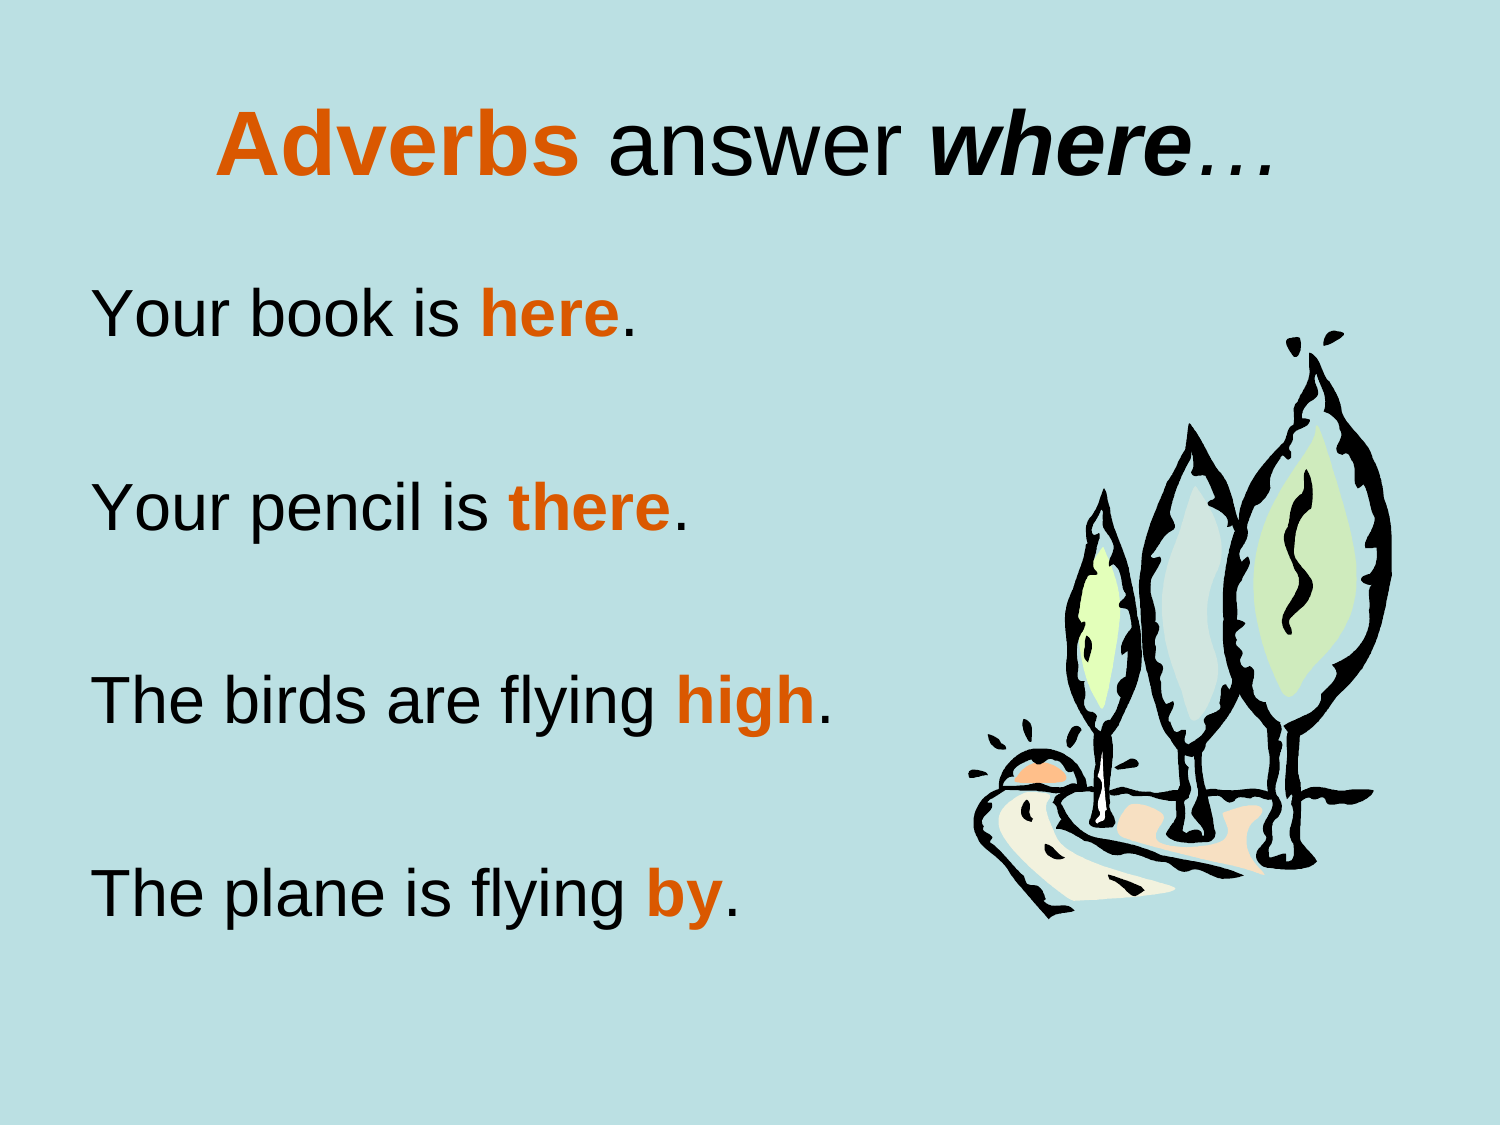

Adverbs answer where…
Your book is here.
Your pencil is there.
The birds are flying high.
The plane is flying by.